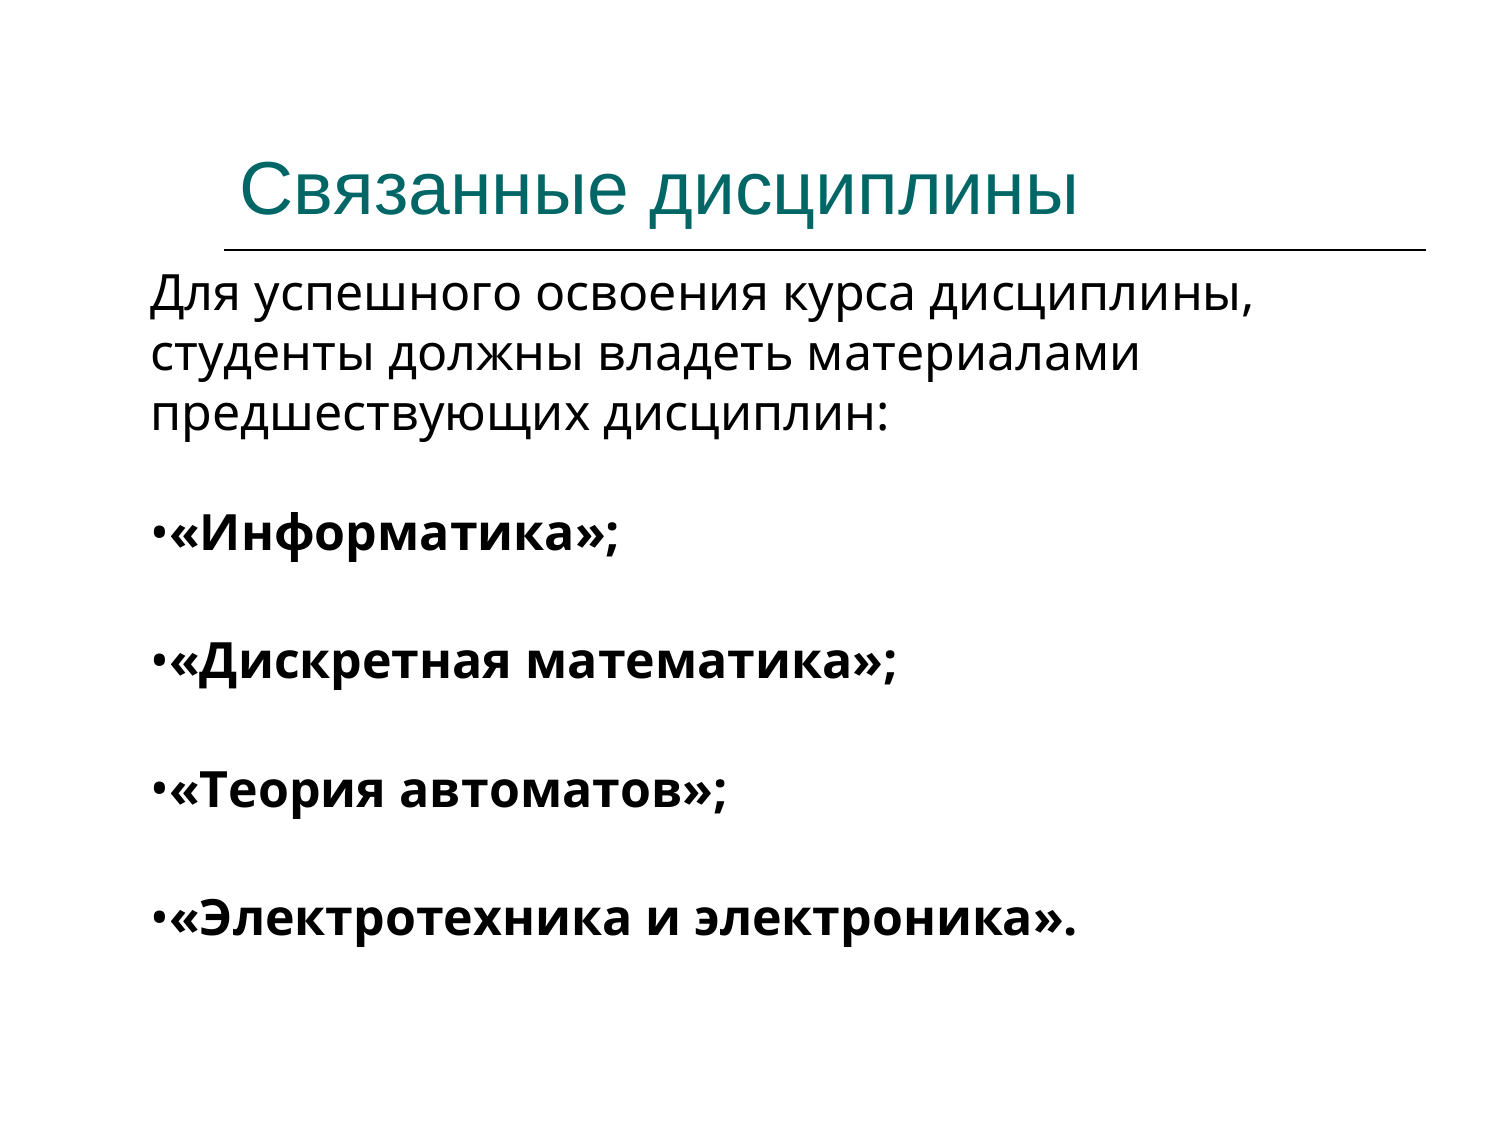

# Связанные дисциплины
Для успешного освоения курса дисциплины, студенты должны владеть материалами предшествующих дисциплин:
«Информатика»;
«Дискретная математика»;
«Теория автоматов»;
«Электротехника и электроника».